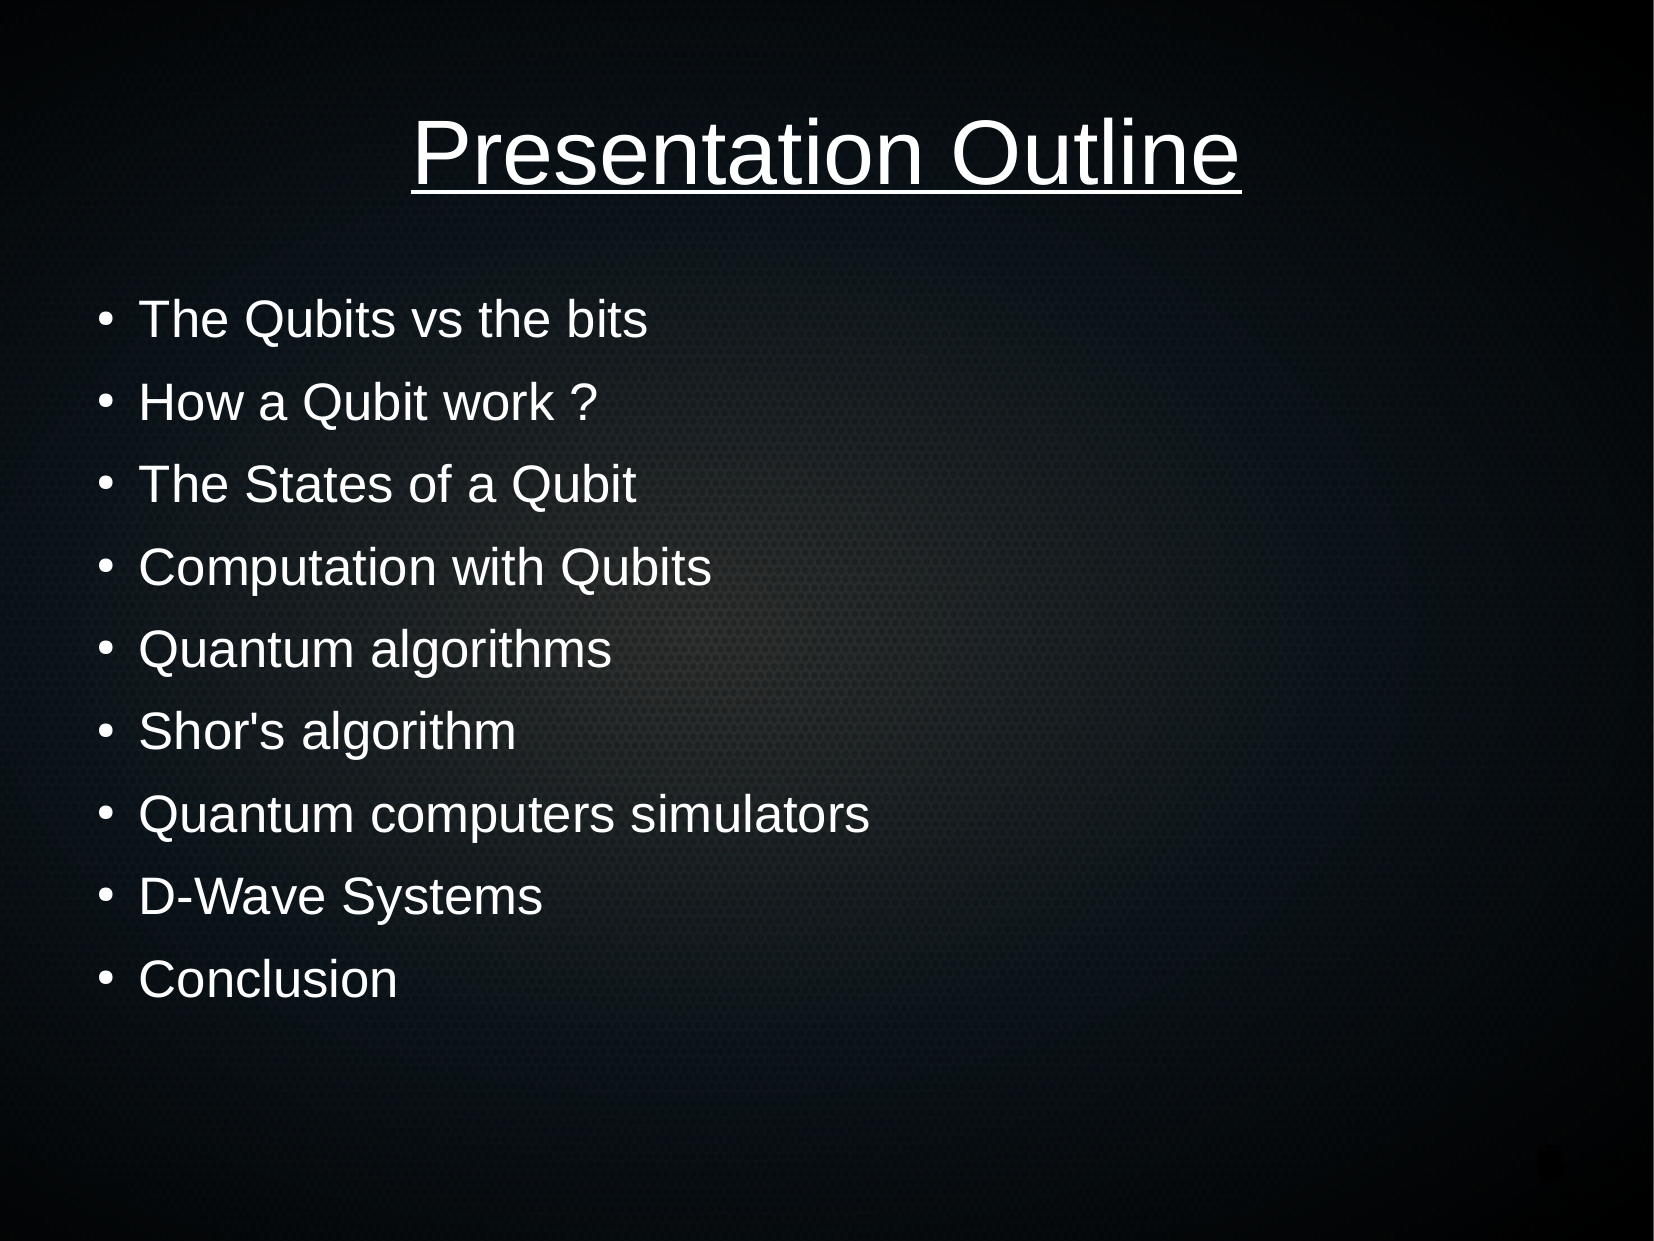

# Presentation Outline
The Qubits vs the bits
How a Qubit work ?
The States of a Qubit
Computation with Qubits
Quantum algorithms
Shor's algorithm
Quantum computers simulators
D-Wave Systems
Conclusion